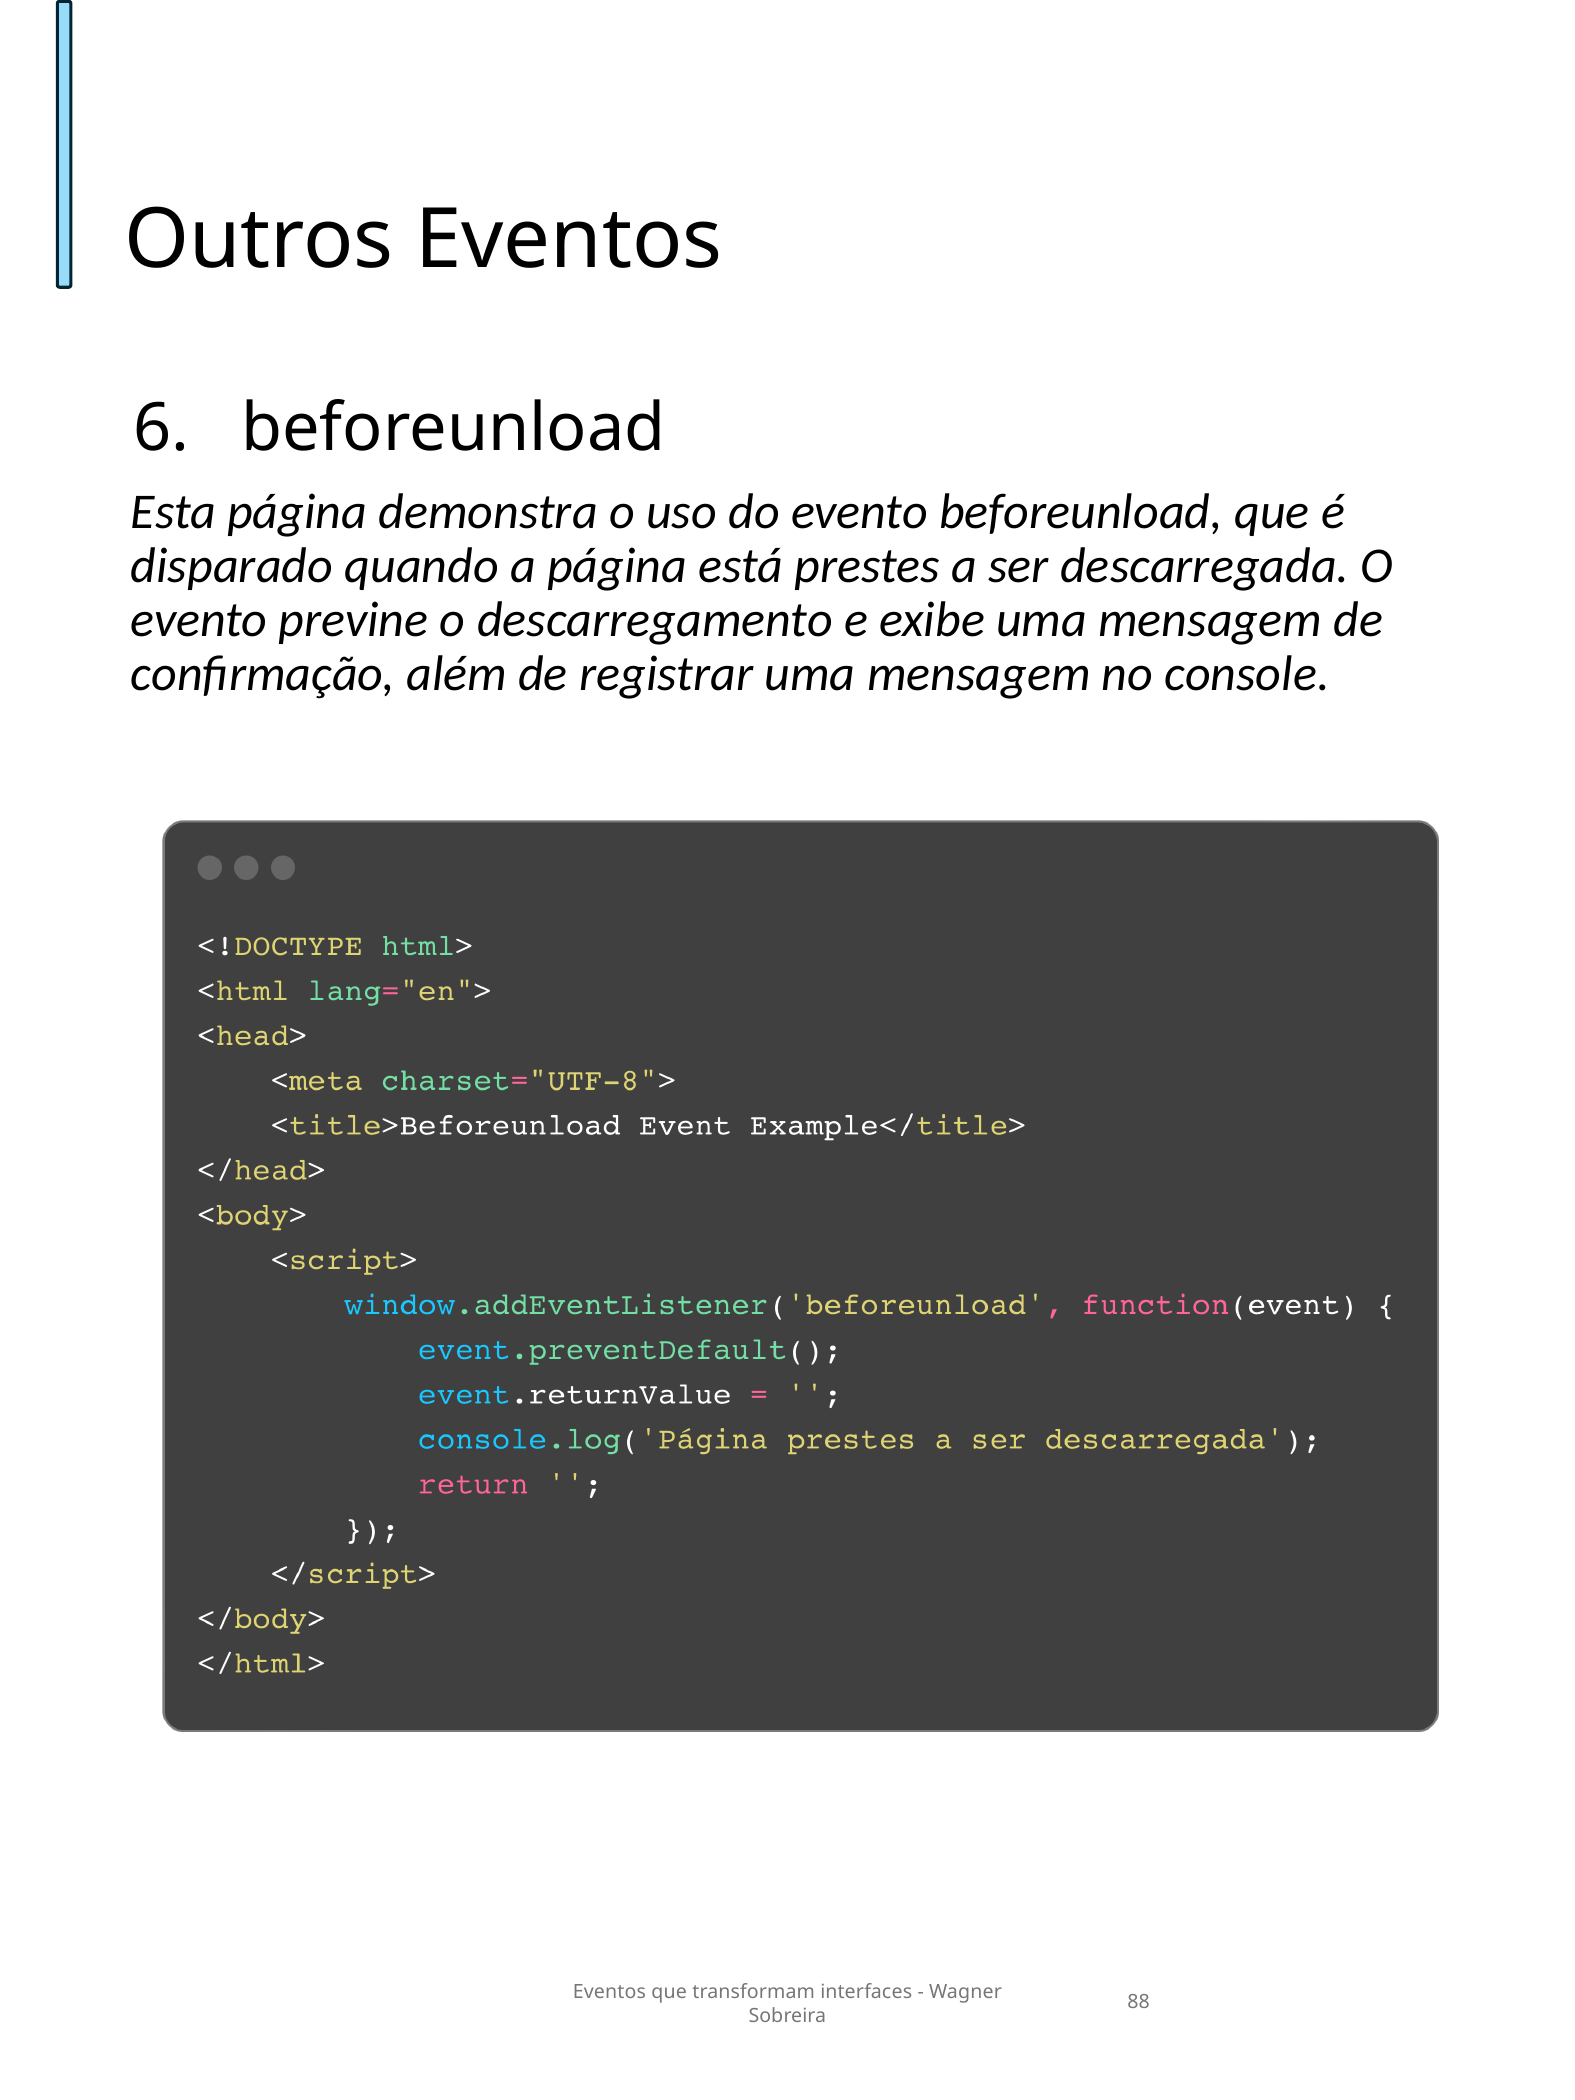

Outros Eventos
6.   beforeunload
Esta página demonstra o uso do evento beforeunload, que é disparado quando a página está prestes a ser descarregada. O evento previne o descarregamento e exibe uma mensagem de confirmação, além de registrar uma mensagem no console.
Eventos que transformam interfaces - Wagner Sobreira